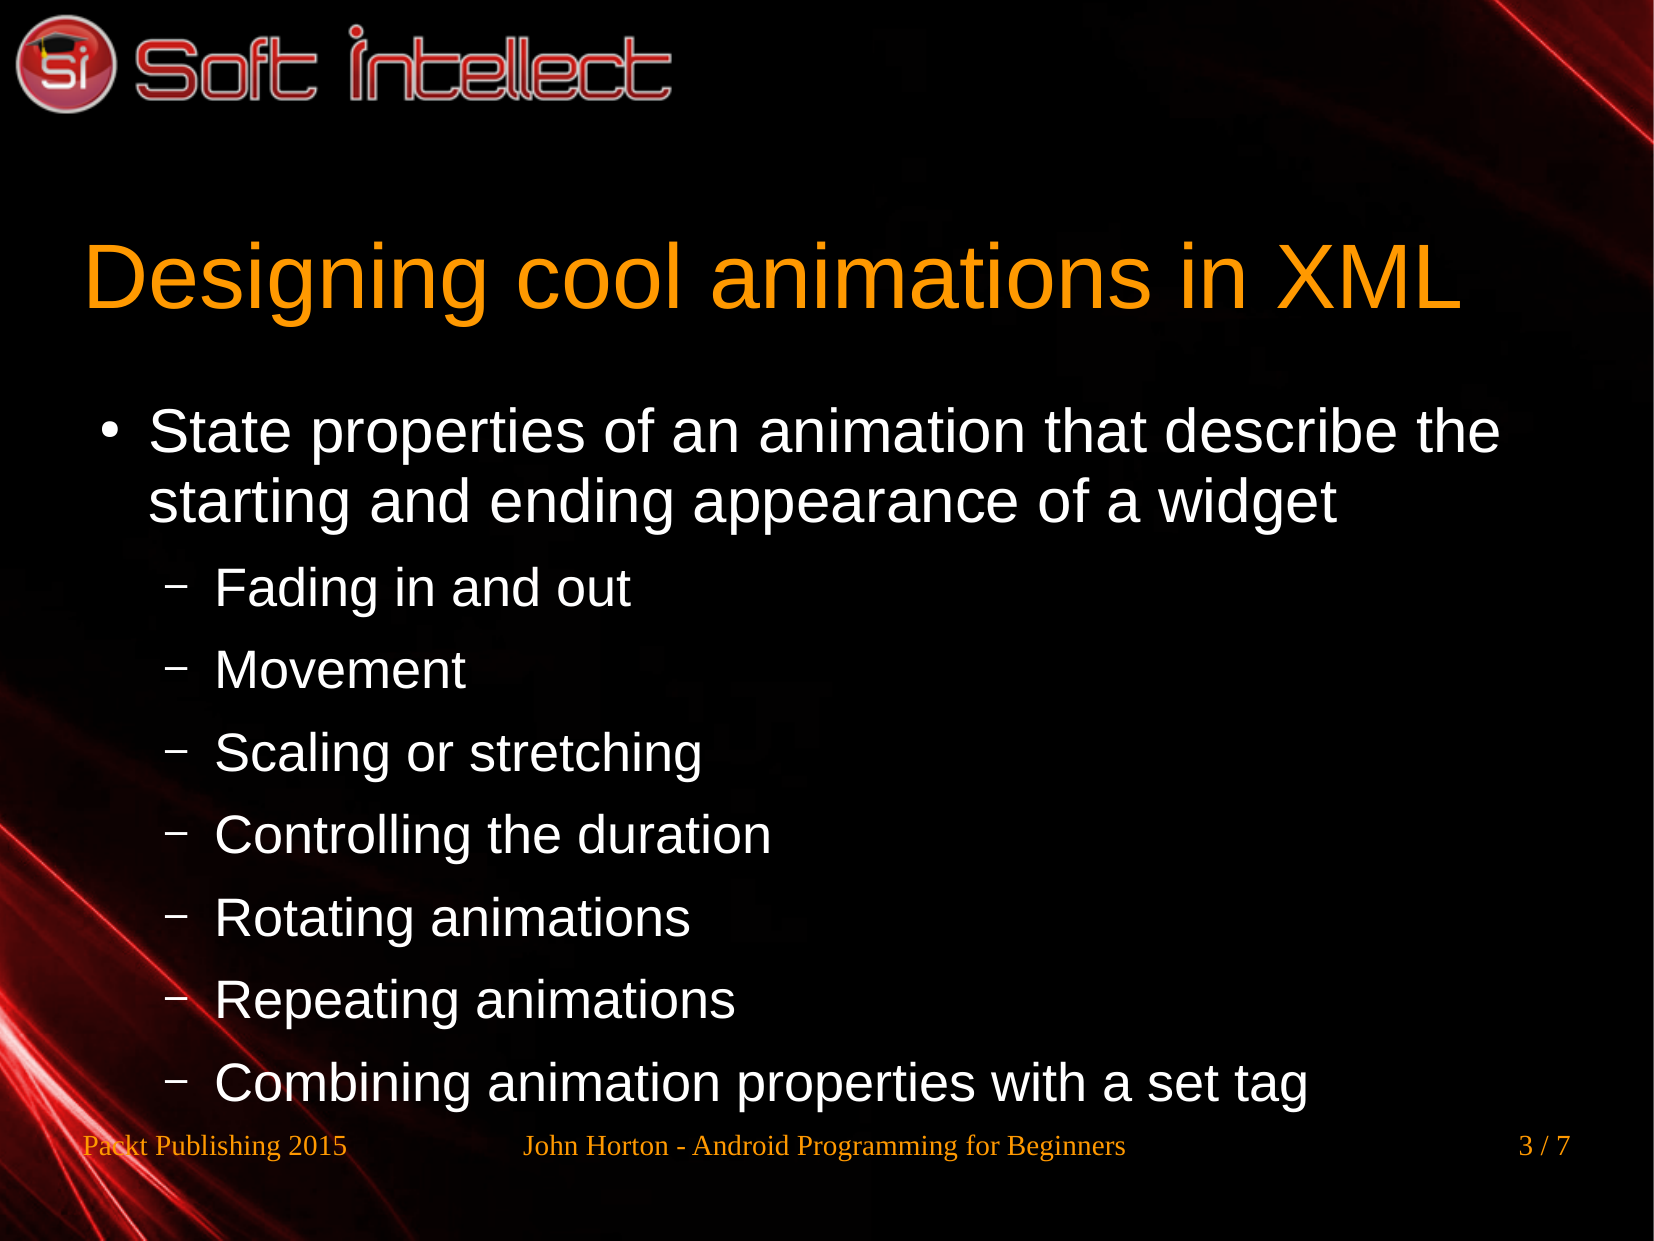

# Designing cool animations in XML
State properties of an animation that describe the starting and ending appearance of a widget
Fading in and out
Movement
Scaling or stretching
Controlling the duration
Rotating animations
Repeating animations
Combining animation properties with a set tag
Packt Publishing 2015
John Horton - Android Programming for Beginners
3